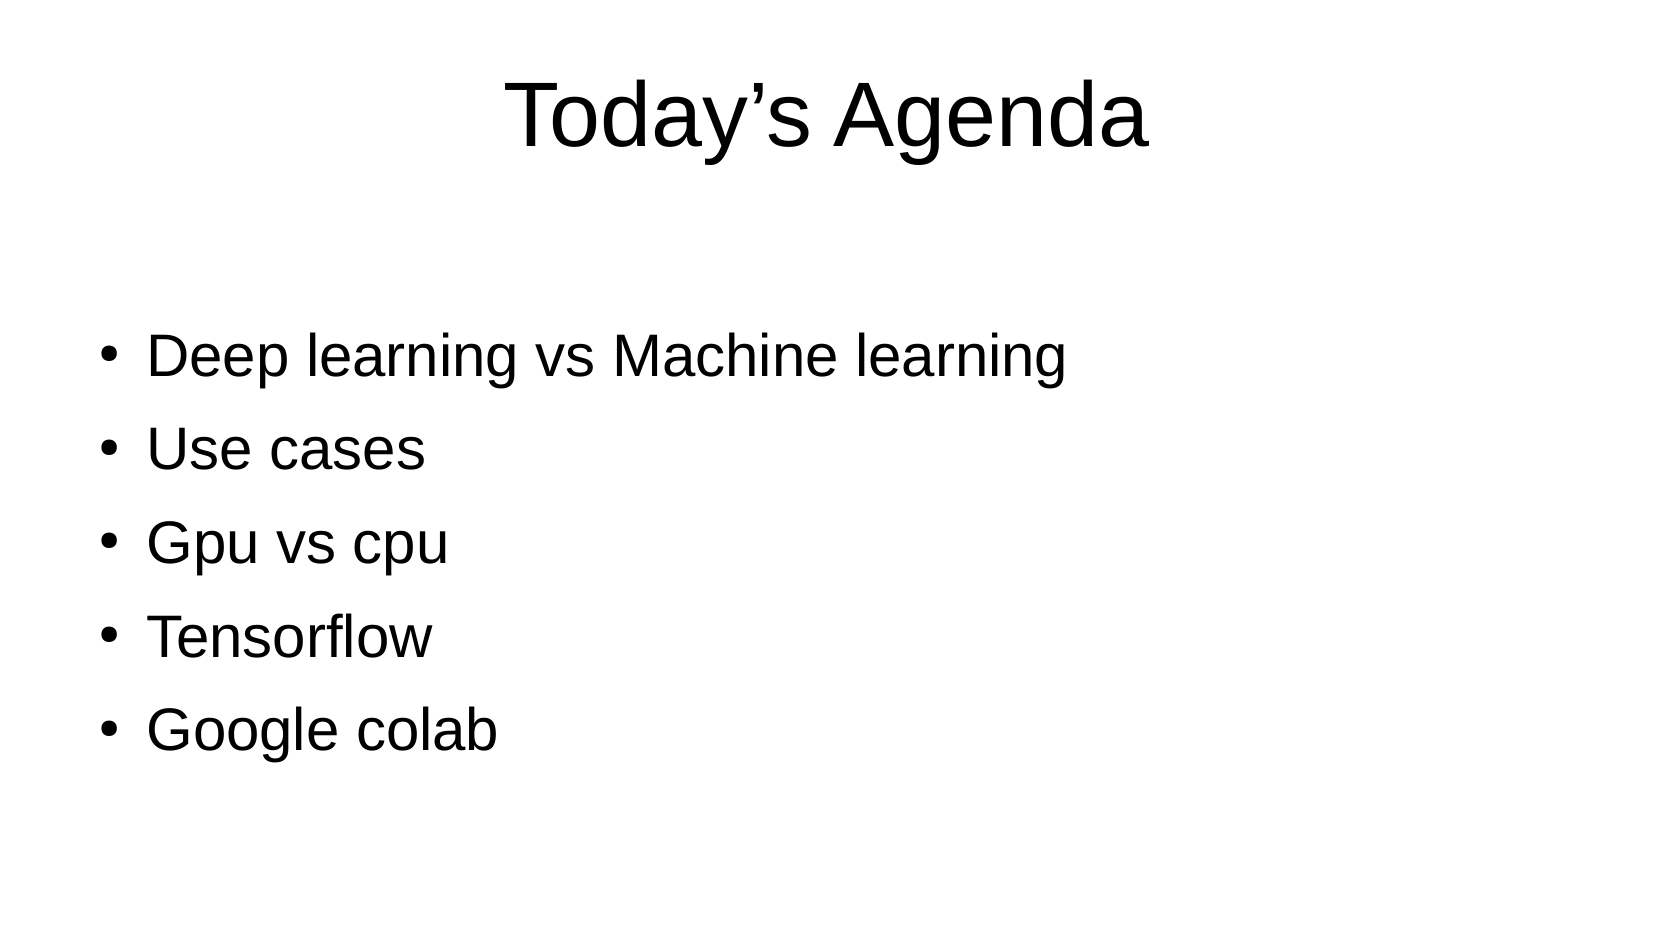

# Today’s Agenda
Deep learning vs Machine learning
Use cases
Gpu vs cpu
Tensorflow
Google colab